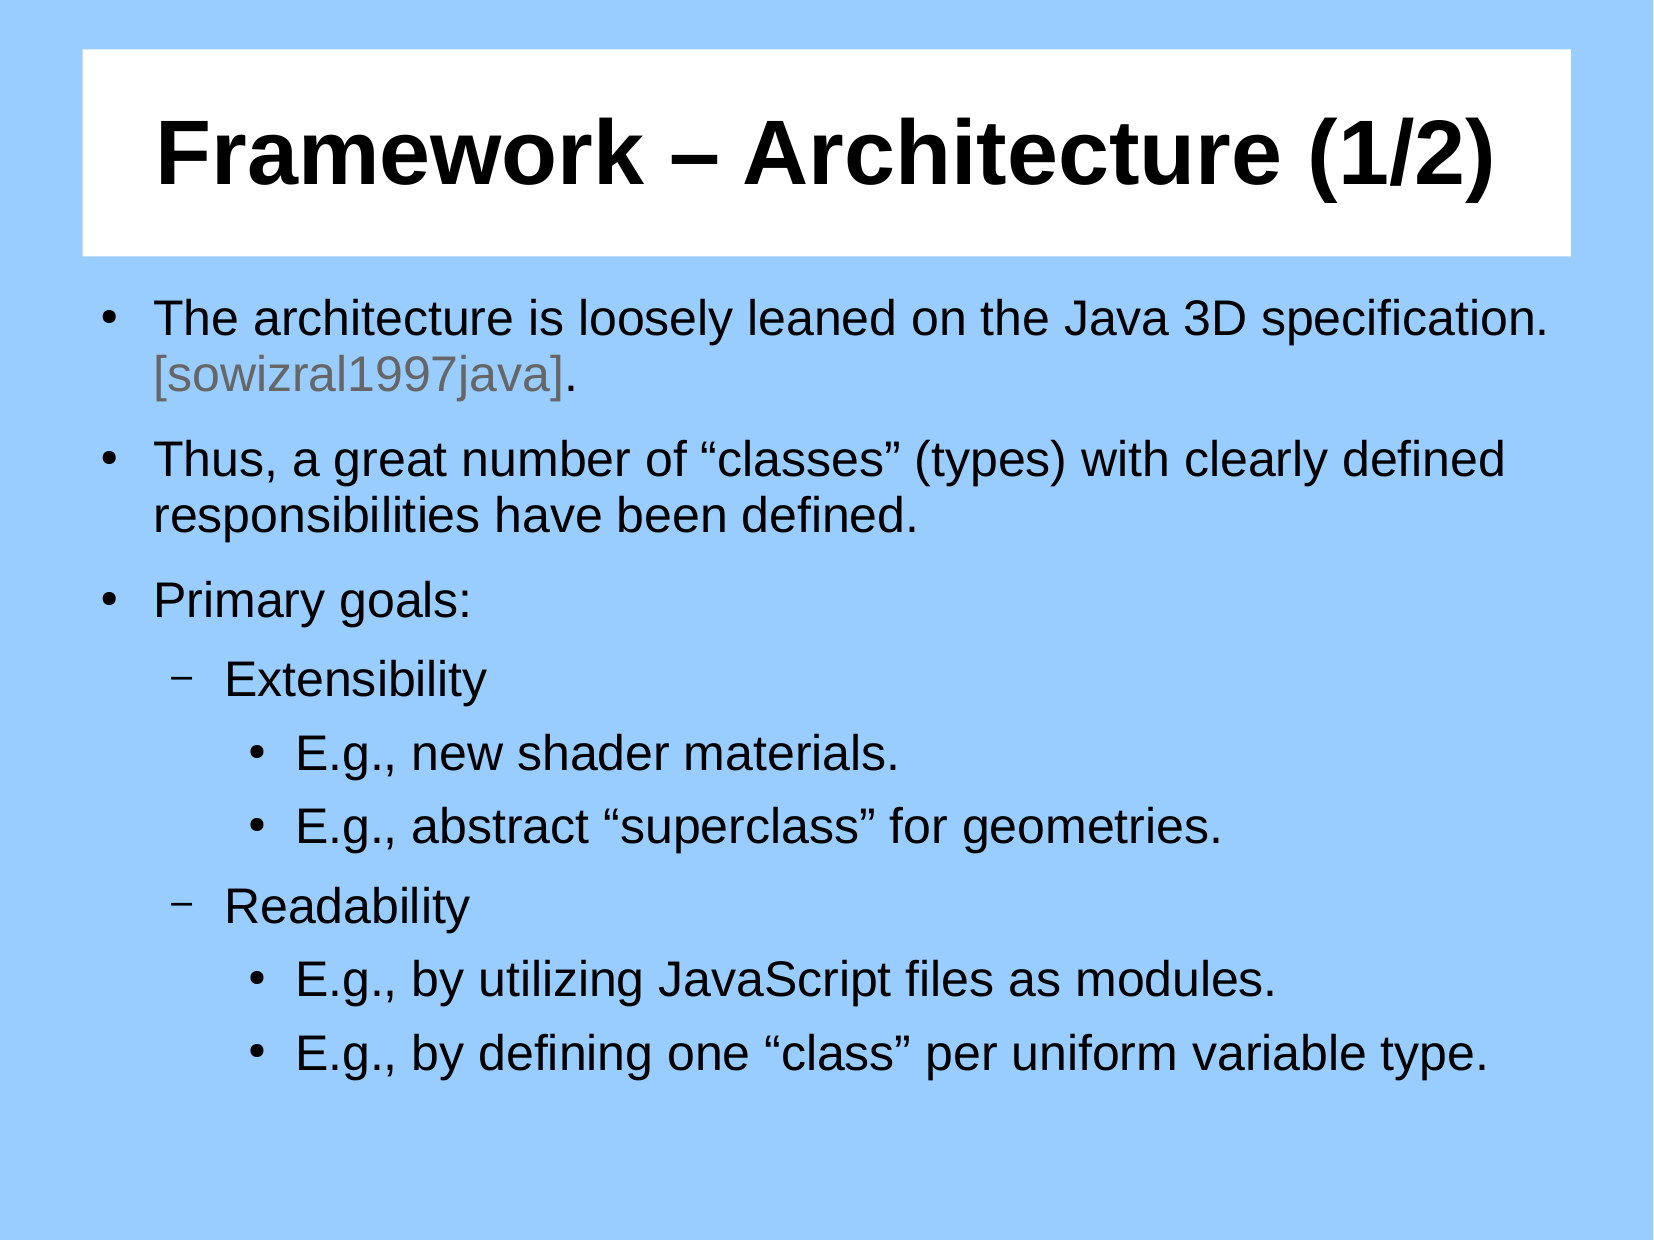

# Framework – Architecture (1/2)
The architecture is loosely leaned on the Java 3D specification. [sowizral1997java].
Thus, a great number of “classes” (types) with clearly defined responsibilities have been defined.
Primary goals:
Extensibility
E.g., new shader materials.
E.g., abstract “superclass” for geometries.
Readability
E.g., by utilizing JavaScript files as modules.
E.g., by defining one “class” per uniform variable type.